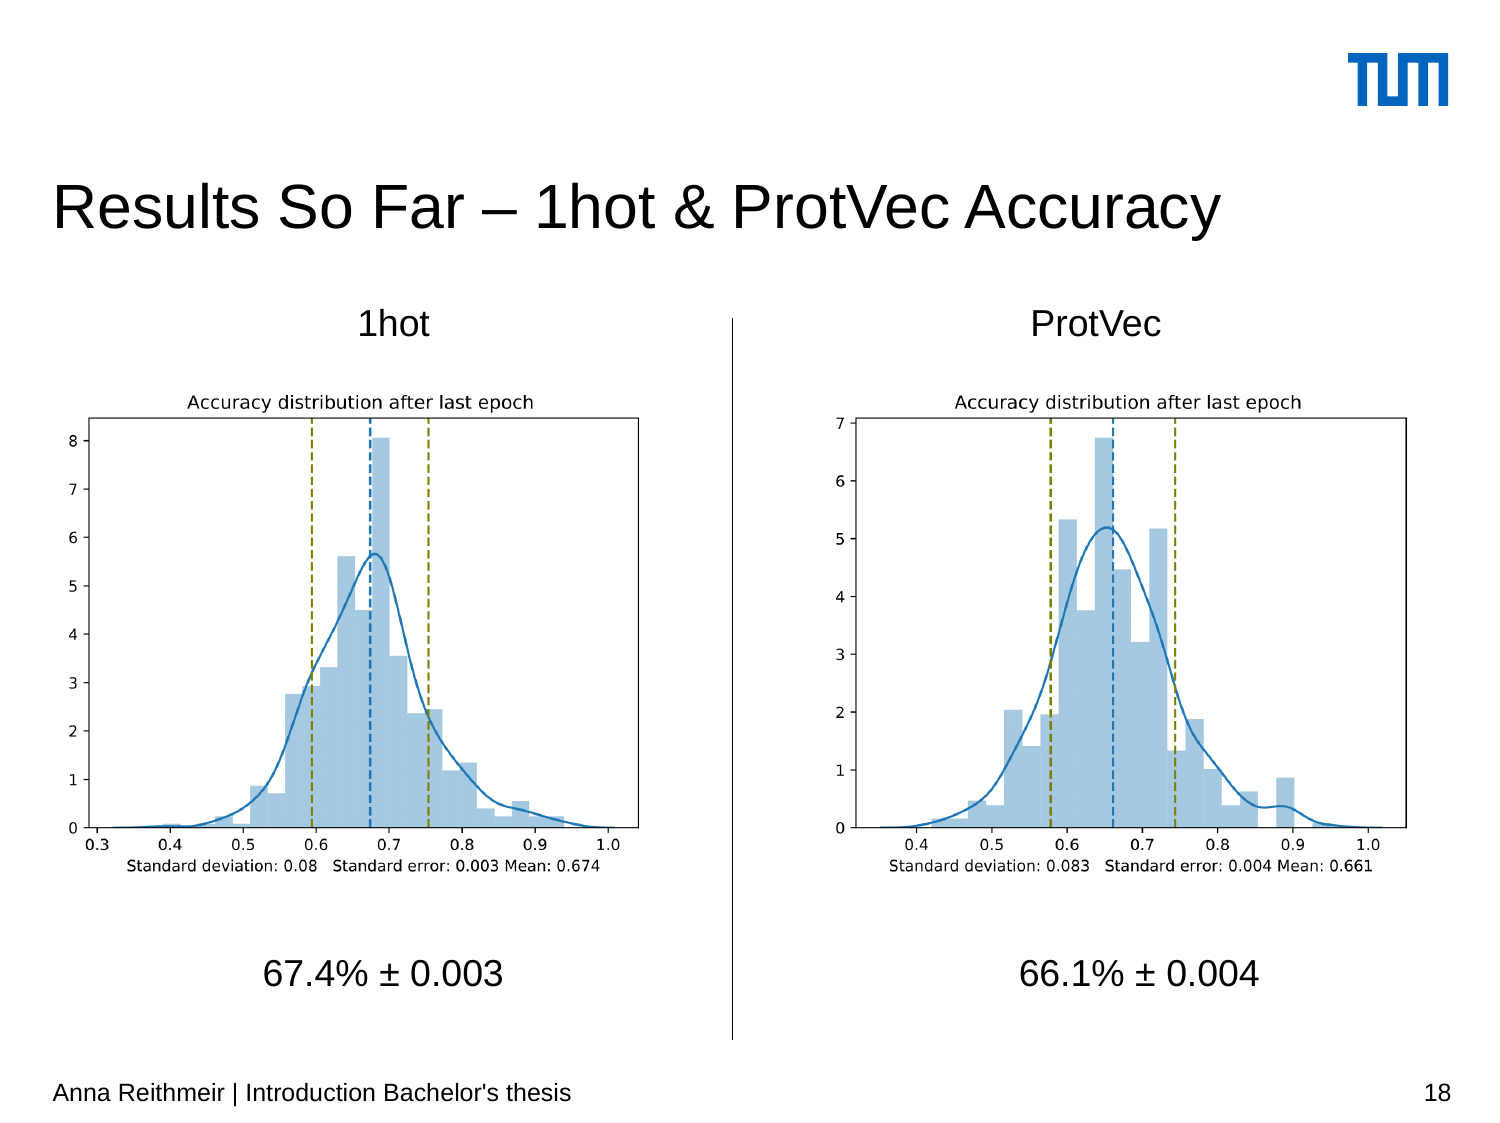

# Results So Far – 1hot & ProtVec Accuracy
1hot
ProtVec
67.4% ± 0.003
66.1% ± 0.004
Anna Reithmeir | Introduction Bachelor's thesis
18